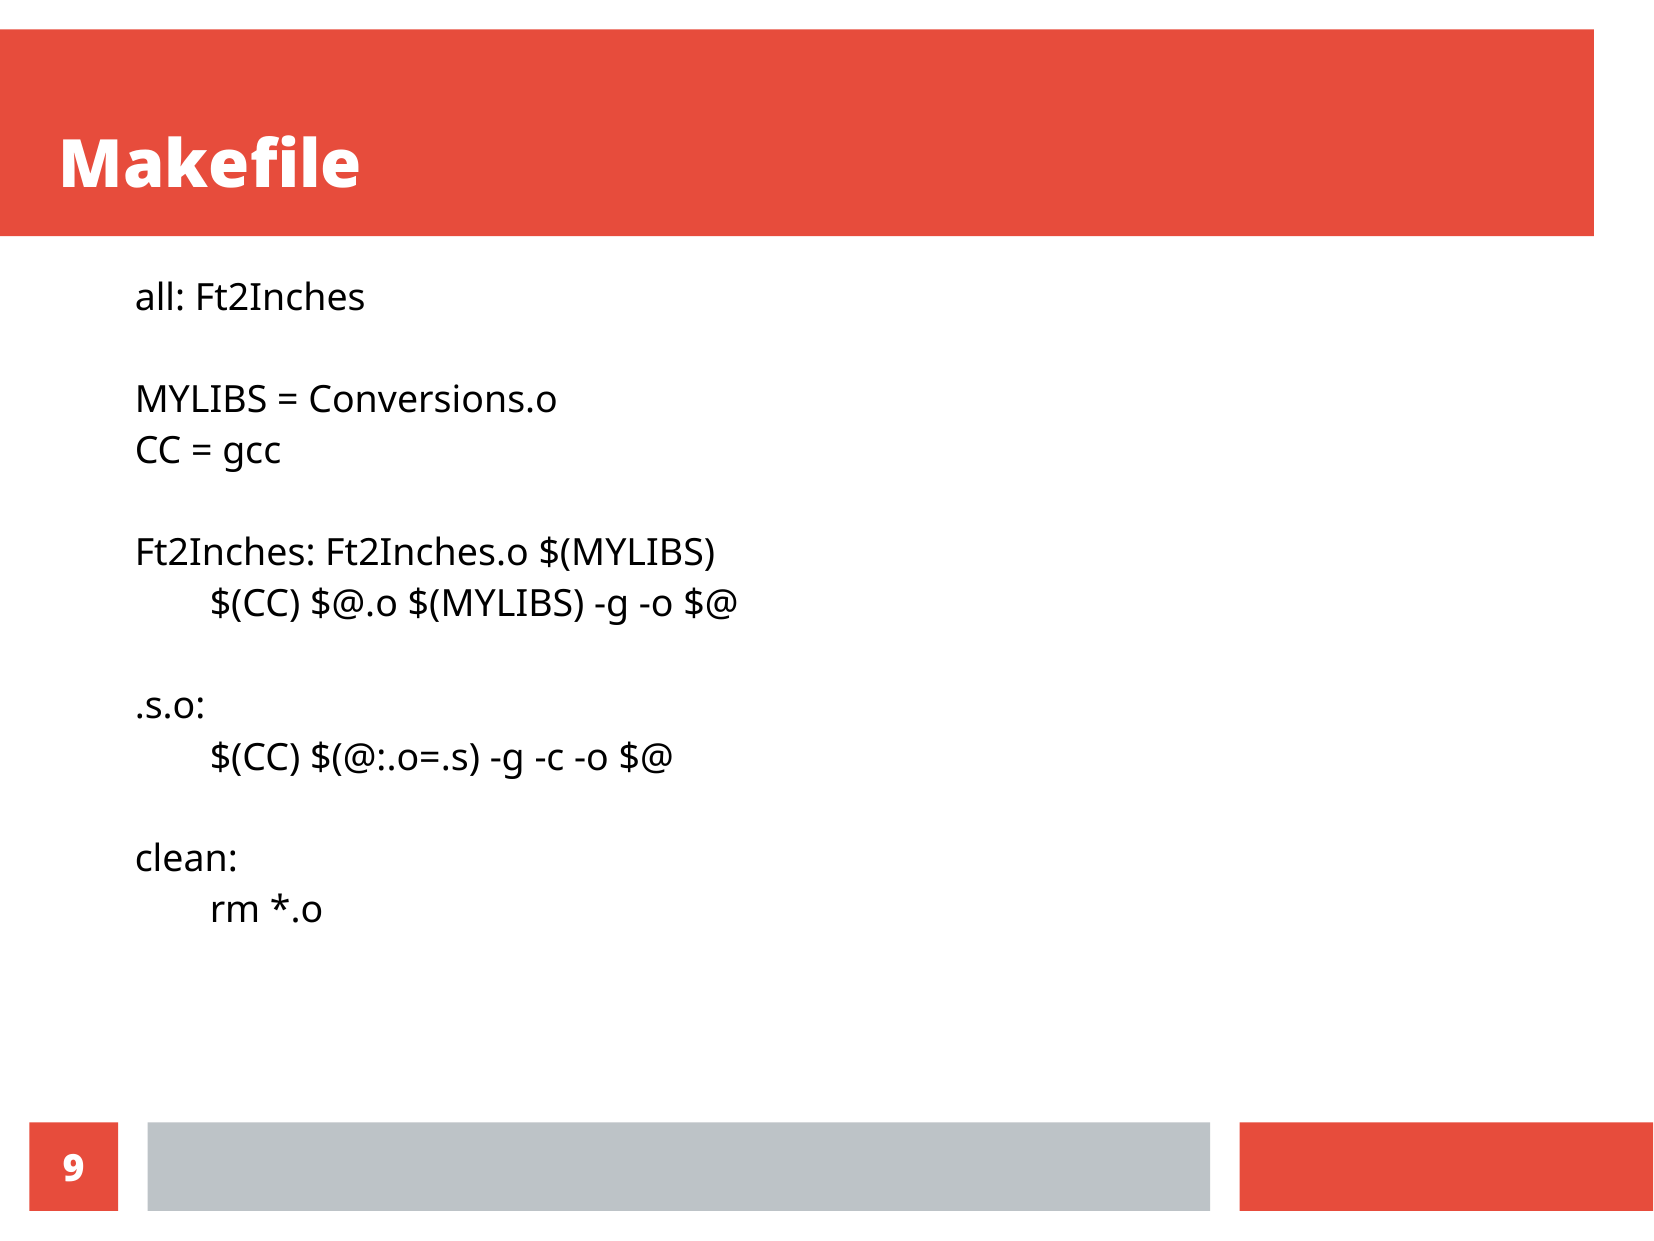

# Makefile
all: Ft2Inches
MYLIBS = Conversions.o
CC = gcc
Ft2Inches: Ft2Inches.o $(MYLIBS)
	$(CC) $@.o $(MYLIBS) -g -o $@
.s.o:
	$(CC) $(@:.o=.s) -g -c -o $@
clean:
	rm *.o
9